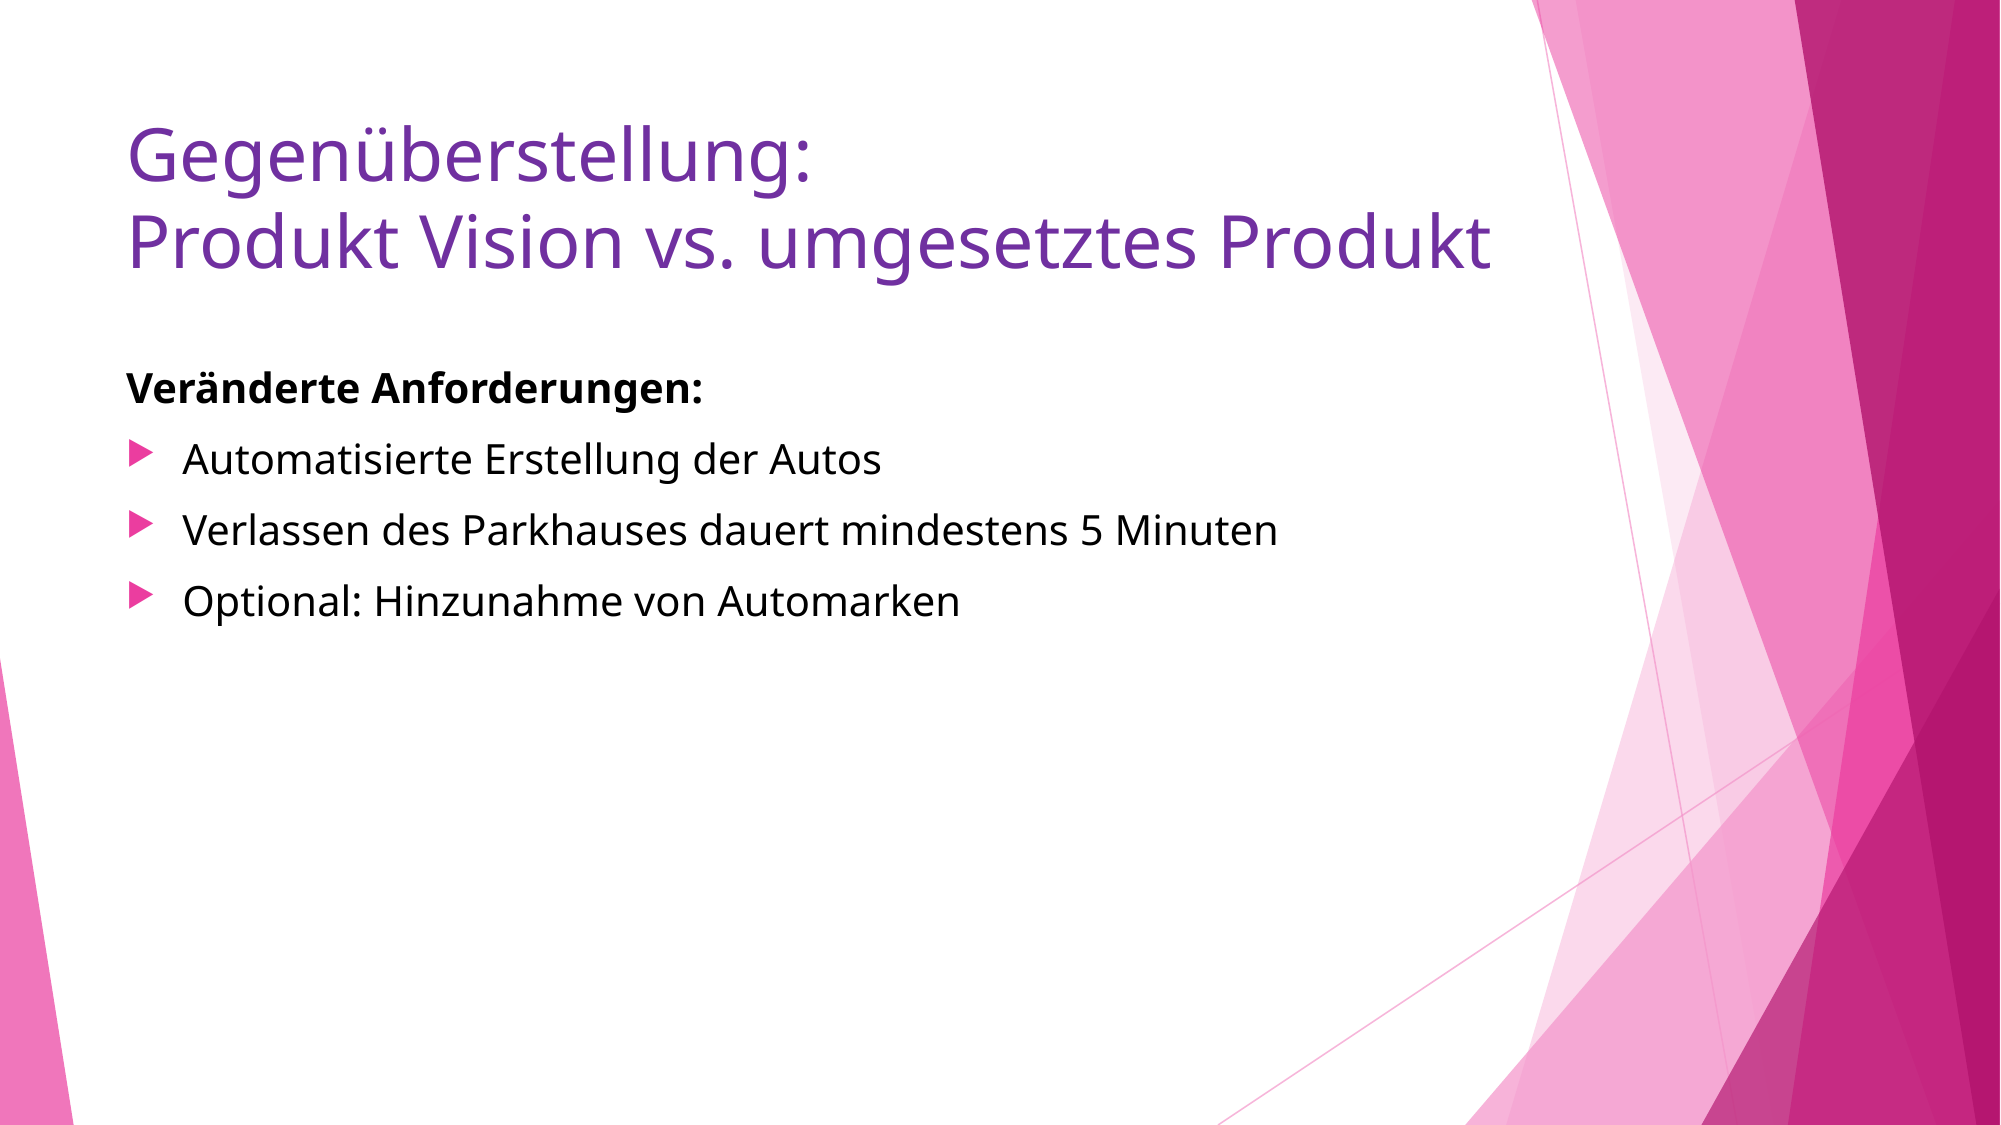

# Gegenüberstellung: Produkt Vision vs. umgesetztes Produkt
Veränderte Anforderungen:
Automatisierte Erstellung der Autos
Verlassen des Parkhauses dauert mindestens 5 Minuten
Optional: Hinzunahme von Automarken